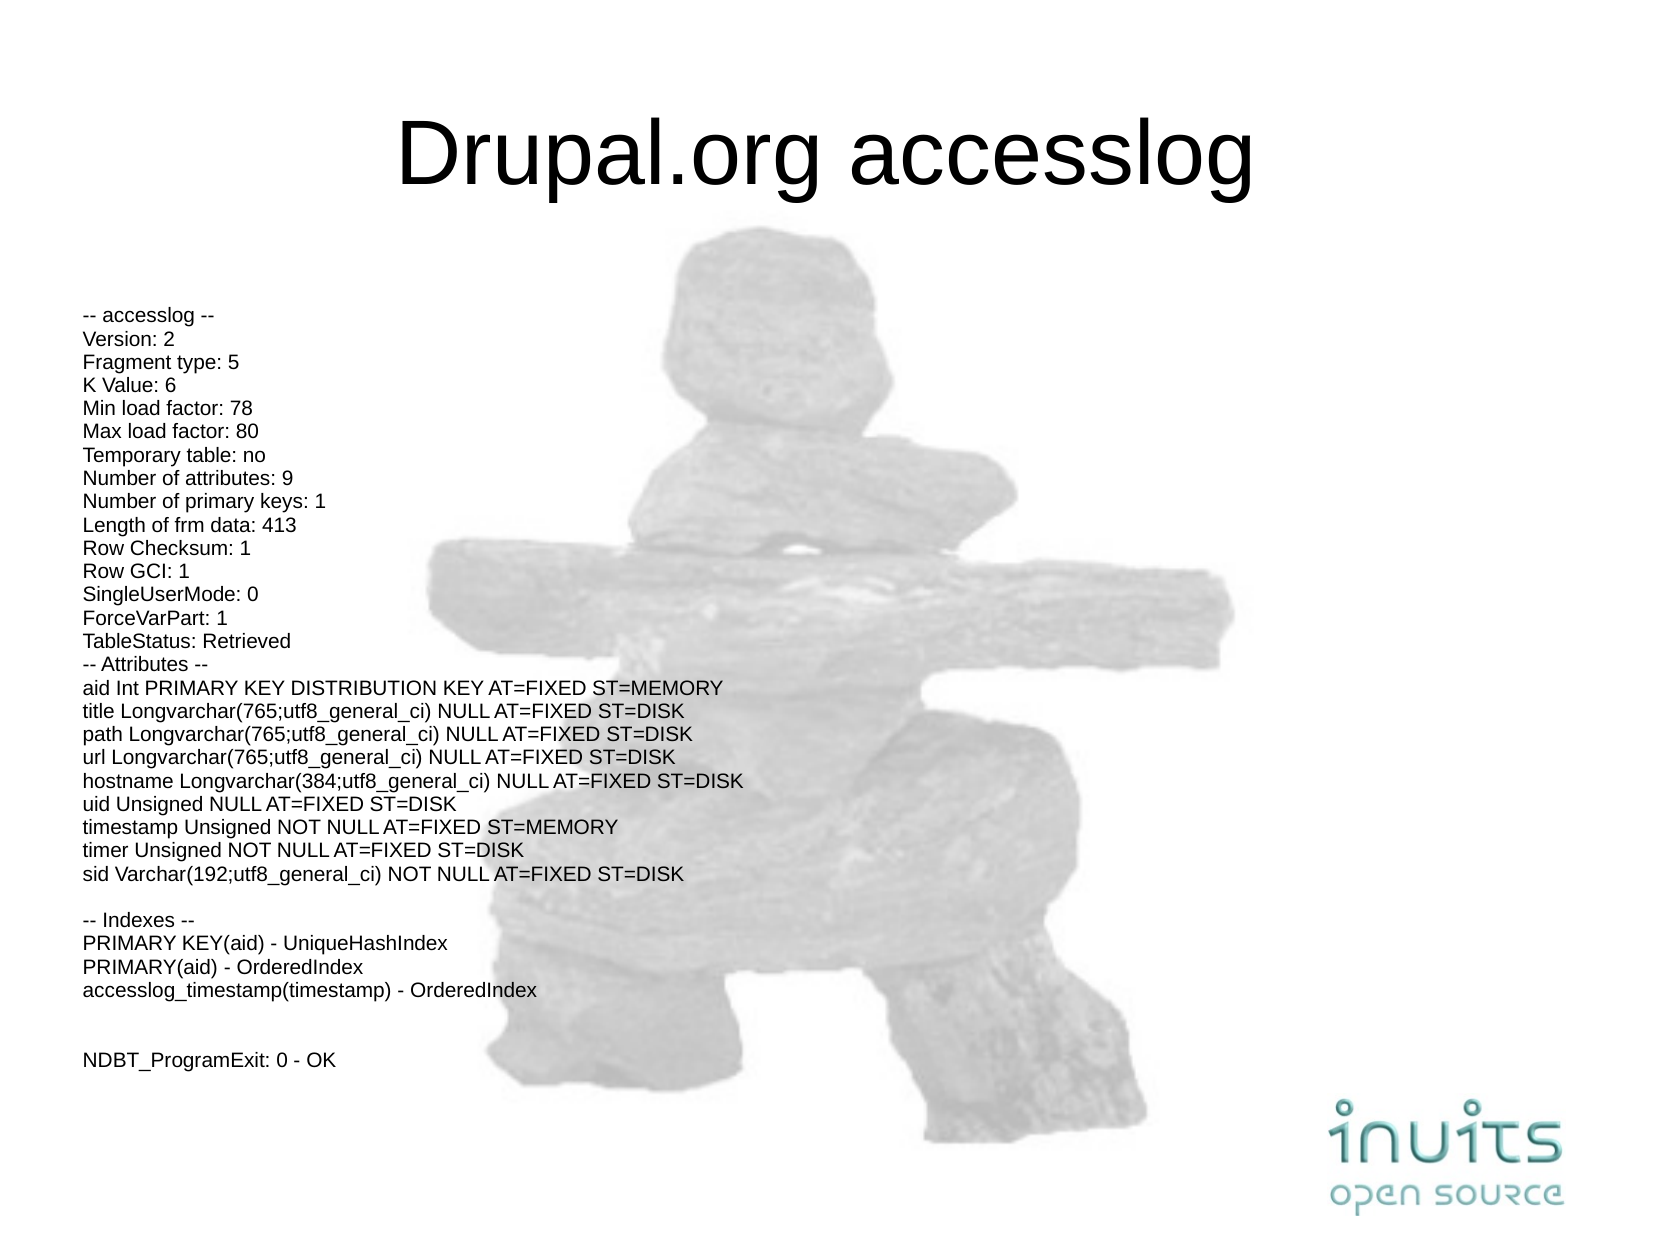

# Drupal.org accesslog
-- accesslog --
Version: 2
Fragment type: 5
K Value: 6
Min load factor: 78
Max load factor: 80
Temporary table: no
Number of attributes: 9
Number of primary keys: 1
Length of frm data: 413
Row Checksum: 1
Row GCI: 1
SingleUserMode: 0
ForceVarPart: 1
TableStatus: Retrieved
-- Attributes --
aid Int PRIMARY KEY DISTRIBUTION KEY AT=FIXED ST=MEMORY
title Longvarchar(765;utf8_general_ci) NULL AT=FIXED ST=DISK
path Longvarchar(765;utf8_general_ci) NULL AT=FIXED ST=DISK
url Longvarchar(765;utf8_general_ci) NULL AT=FIXED ST=DISK
hostname Longvarchar(384;utf8_general_ci) NULL AT=FIXED ST=DISK
uid Unsigned NULL AT=FIXED ST=DISK
timestamp Unsigned NOT NULL AT=FIXED ST=MEMORY
timer Unsigned NOT NULL AT=FIXED ST=DISK
sid Varchar(192;utf8_general_ci) NOT NULL AT=FIXED ST=DISK
-- Indexes --
PRIMARY KEY(aid) - UniqueHashIndex
PRIMARY(aid) - OrderedIndex
accesslog_timestamp(timestamp) - OrderedIndex
NDBT_ProgramExit: 0 - OK